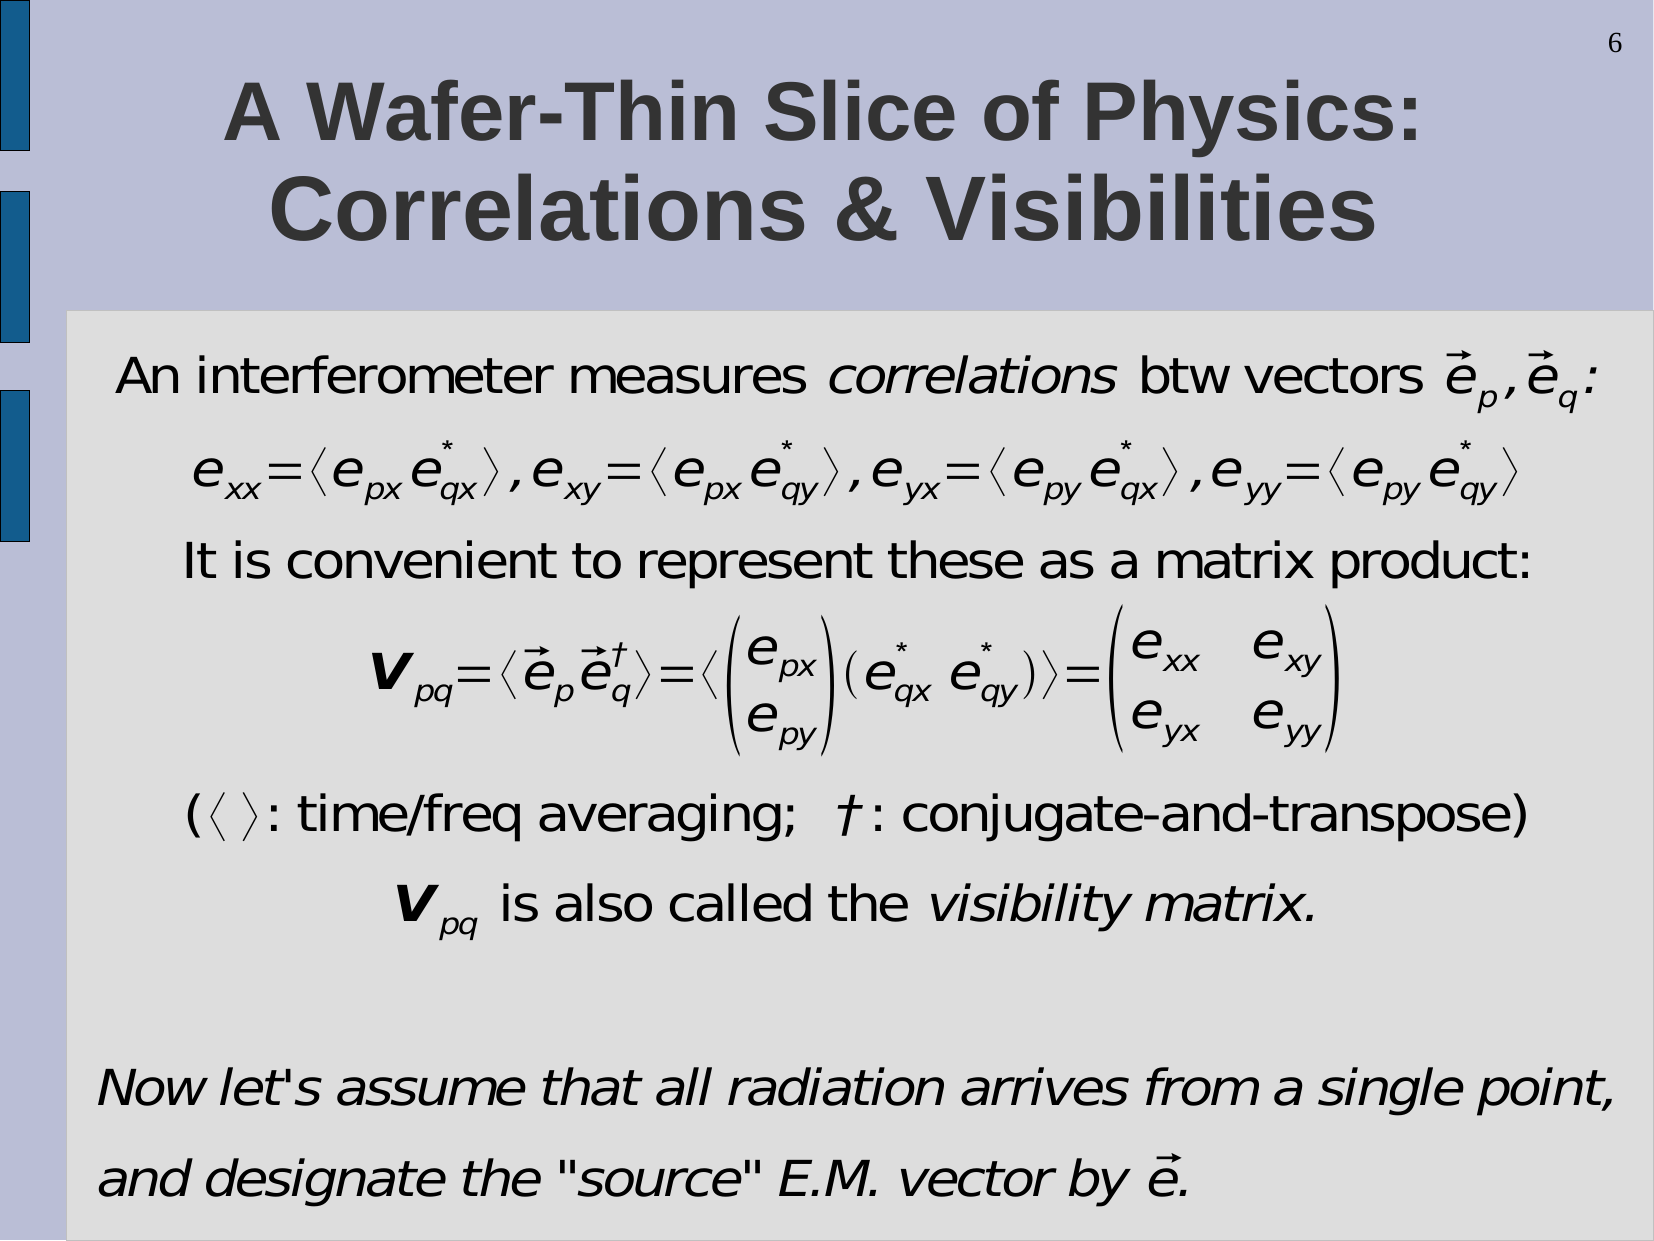

6
# A Wafer-Thin Slice of Physics: Correlations & Visibilities